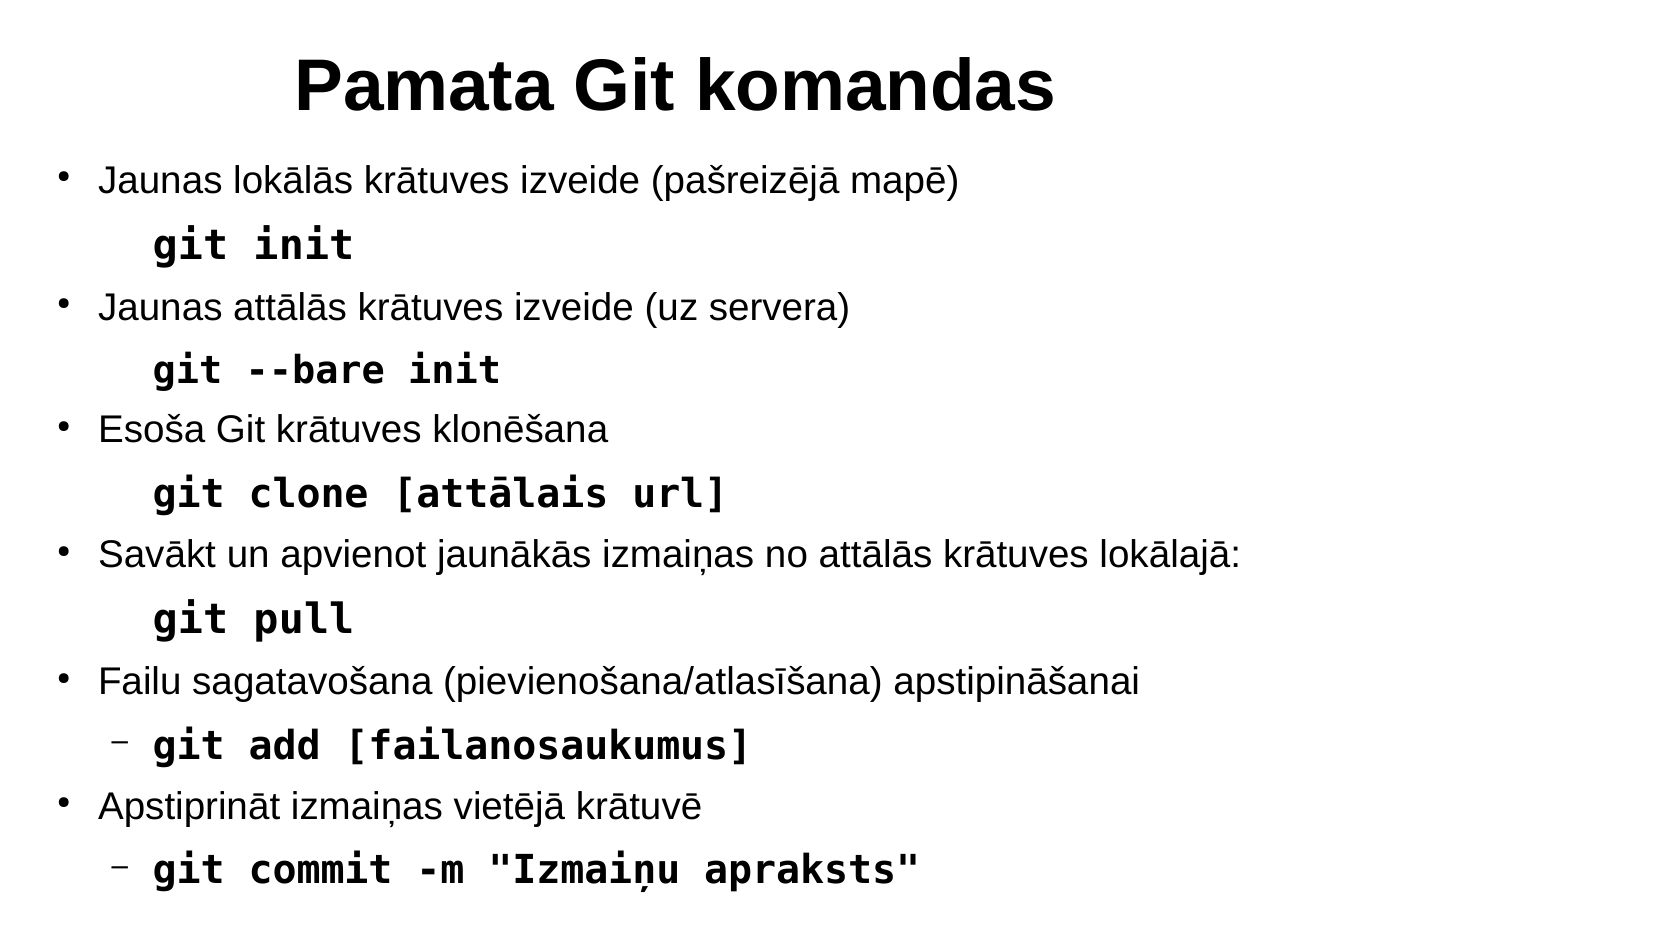

Pamata Git komandas
# Jaunas lokālās krātuves izveide (pašreizējā mapē)
git init
Jaunas attālās krātuves izveide (uz servera)
git --bare init
Esoša Git krātuves klonēšana
git clone [attālais url]
Savākt un apvienot jaunākās izmaiņas no attālās krātuves lokālajā:
git pull
Failu sagatavošana (pievienošana/atlasīšana) apstipināšanai
git add [failanosaukumus]
Apstiprināt izmaiņas vietējā krātuvē
git commit -m "Izmaiņu apraksts"